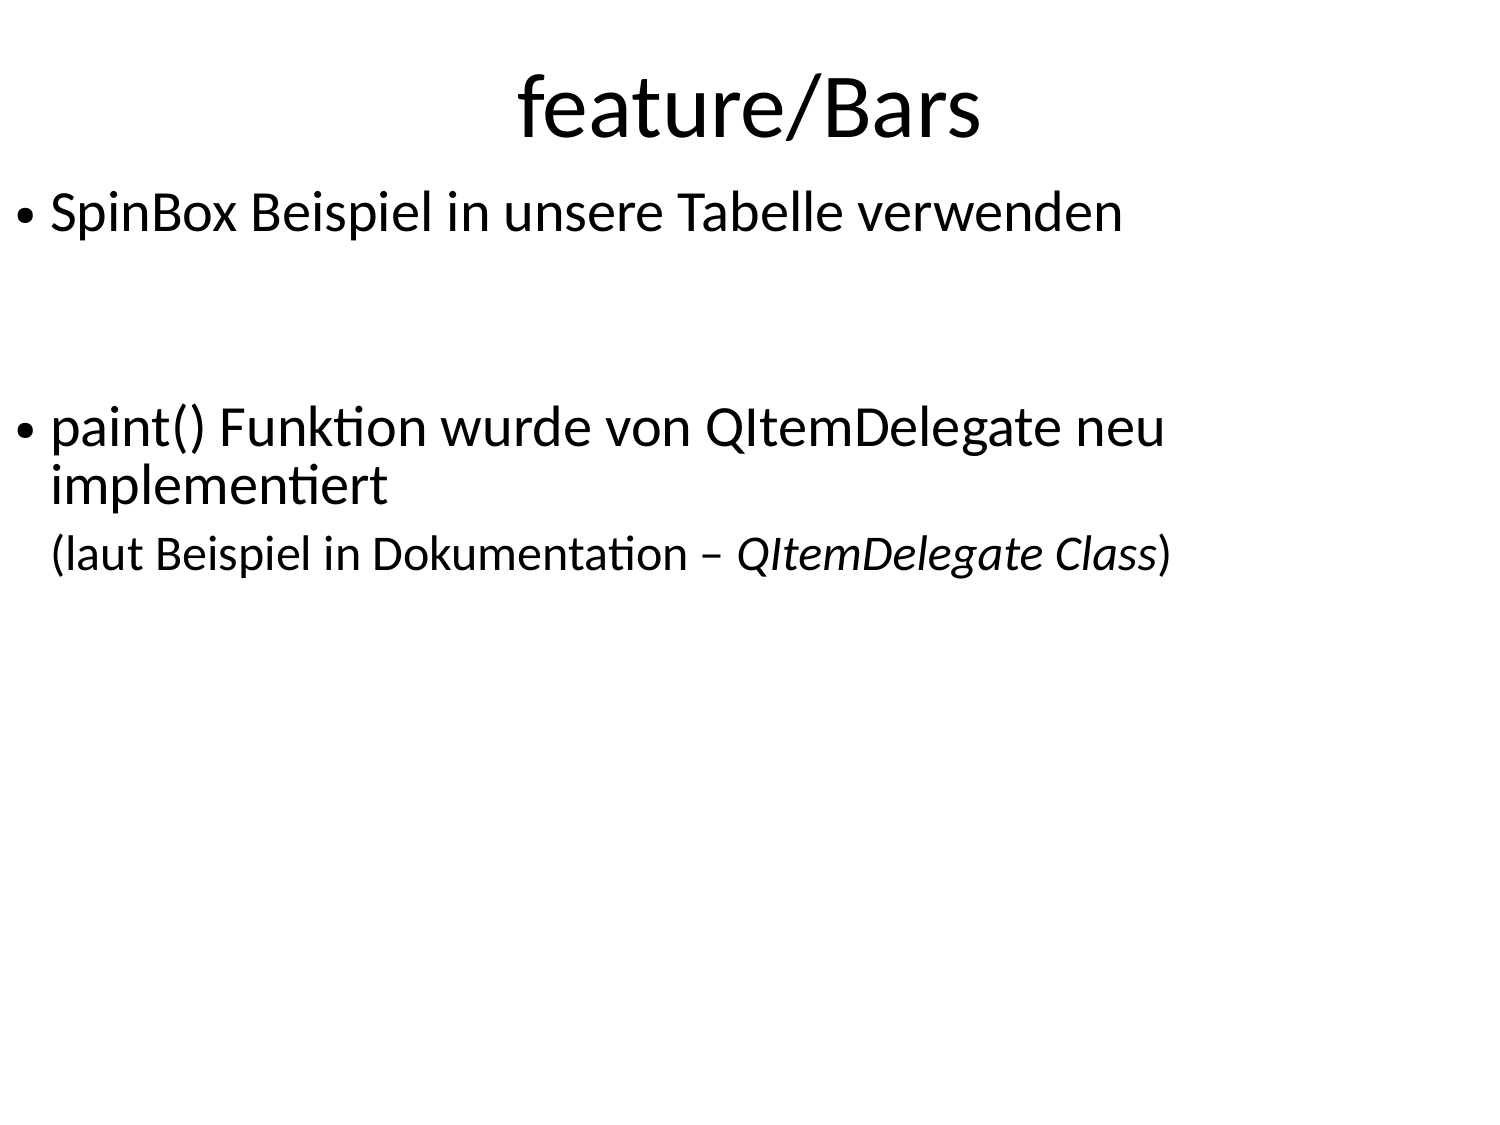

# feature/Bars
SpinBox Beispiel in unsere Tabelle verwenden
paint() Funktion wurde von QItemDelegate neu implementiert
(laut Beispiel in Dokumentation – QItemDelegate Class)